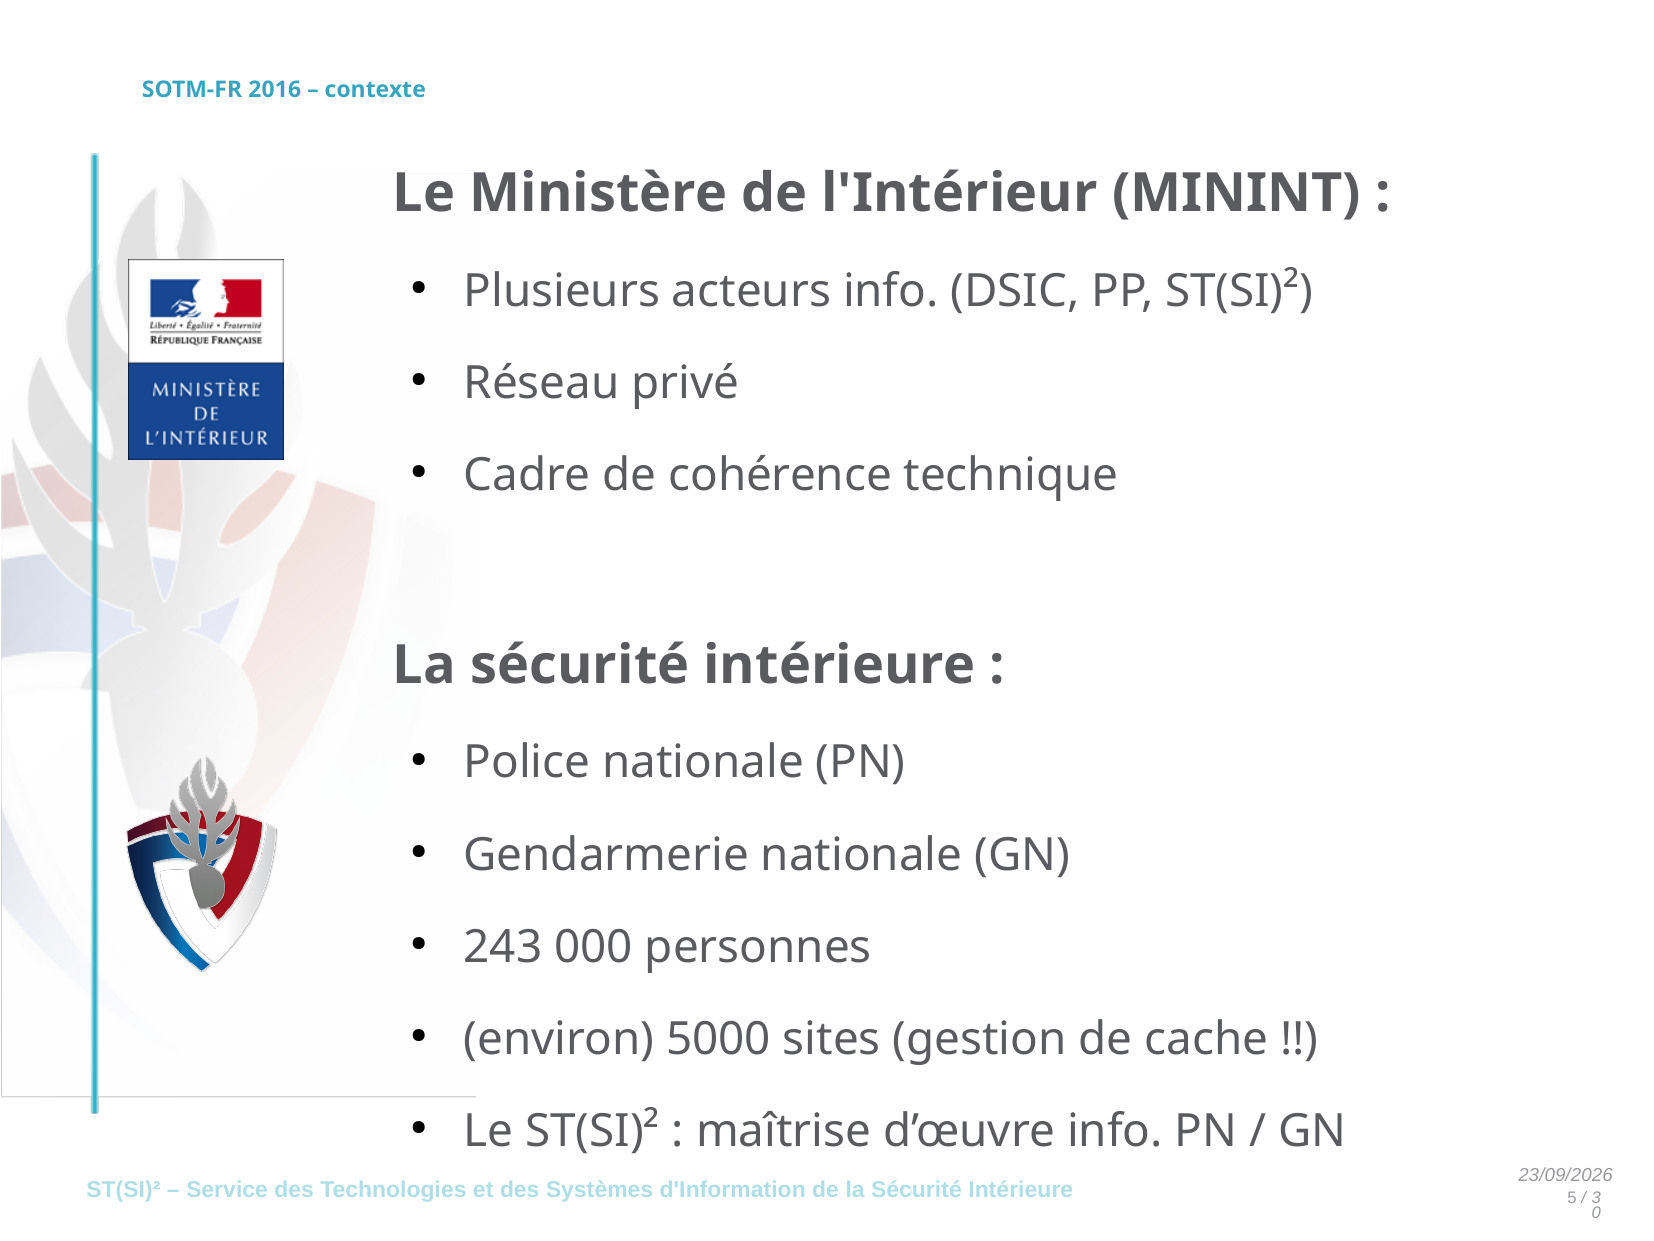

# SOTM-FR 2016 – contexte
Le Ministère de l'Intérieur (MININT) :
Plusieurs acteurs info. (DSIC, PP, ST(SI)²)
Réseau privé
Cadre de cohérence technique
La sécurité intérieure :
Police nationale (PN)
Gendarmerie nationale (GN)
243 000 personnes
(environ) 5000 sites (gestion de cache !!)
Le ST(SI)² : maîtrise d’œuvre info. PN / GN